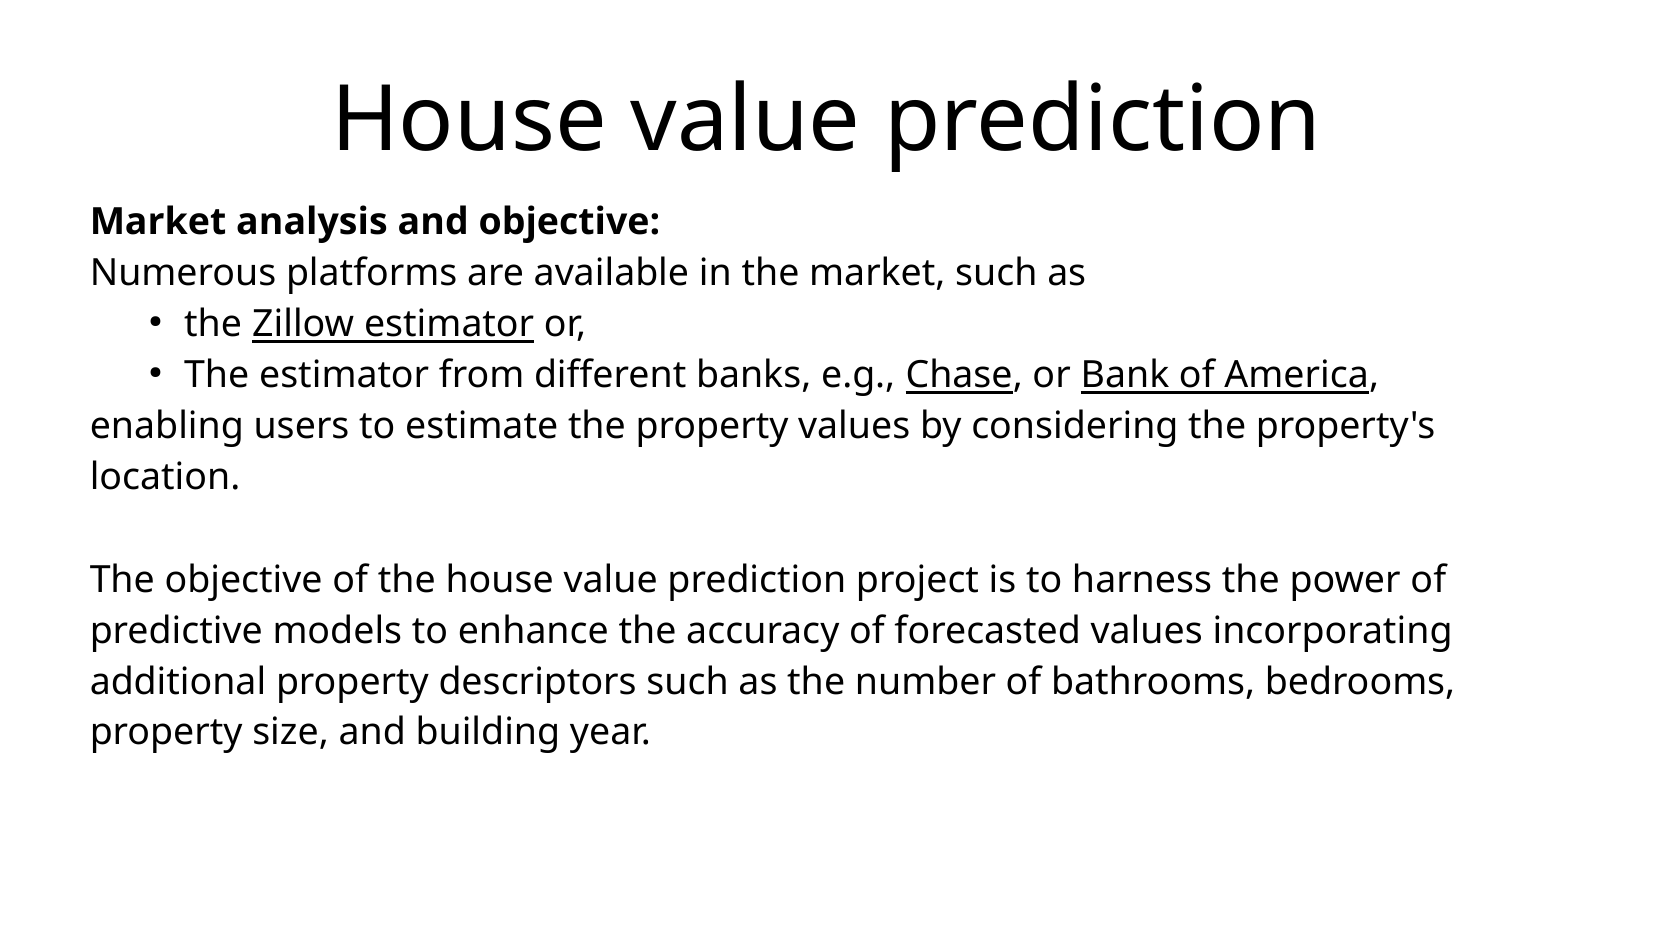

# House value prediction
Market analysis and objective:
Numerous platforms are available in the market, such as
the Zillow estimator or,
The estimator from different banks, e.g., Chase, or Bank of America,
enabling users to estimate the property values by considering the property's location.
The objective of the house value prediction project is to harness the power of predictive models to enhance the accuracy of forecasted values incorporating additional property descriptors such as the number of bathrooms, bedrooms, property size, and building year.